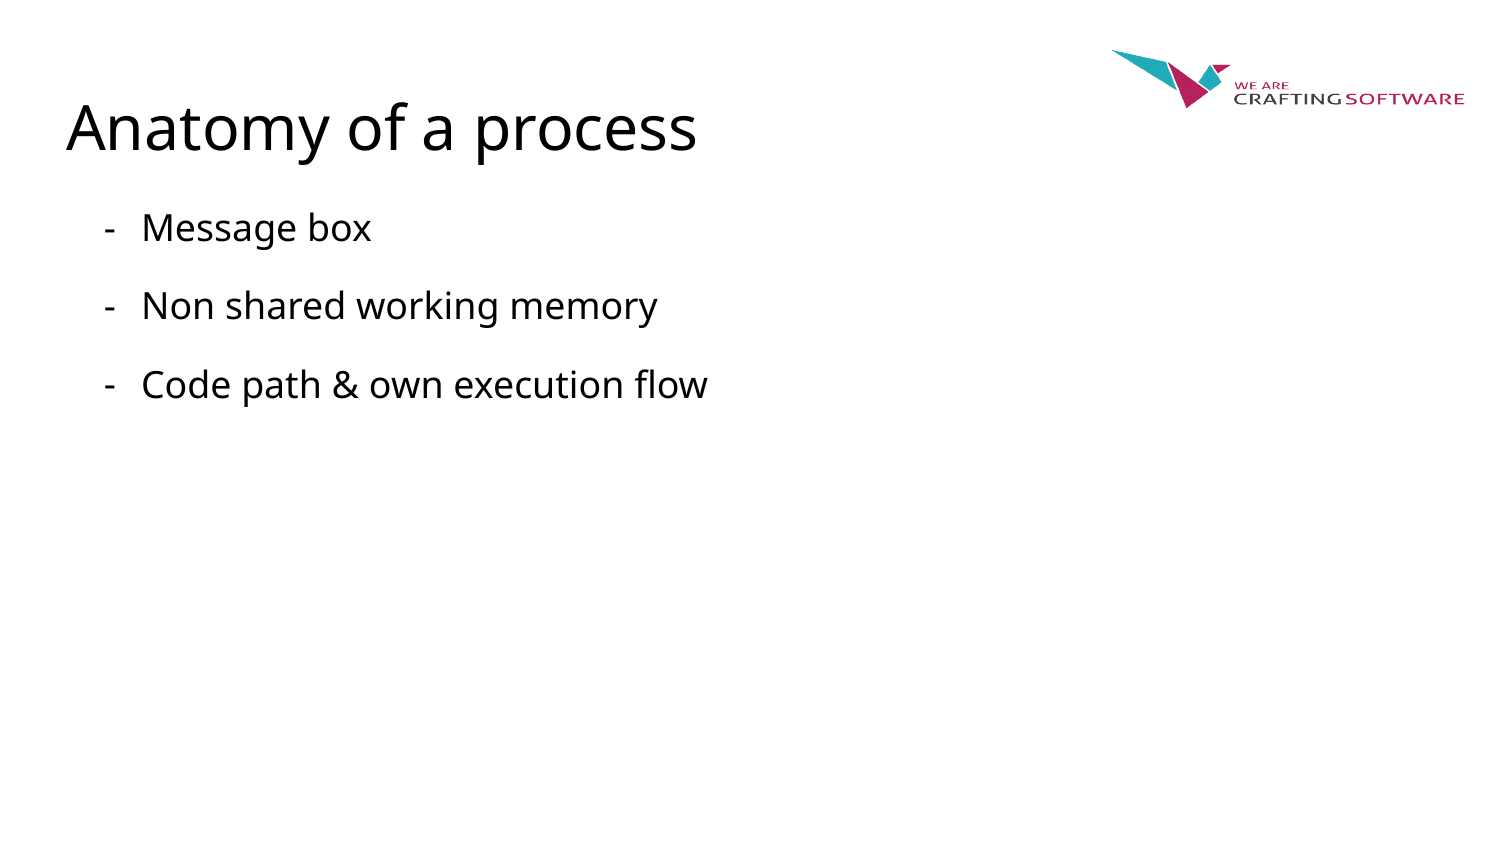

# Anatomy of a process
Message box
Non shared working memory
Code path & own execution flow